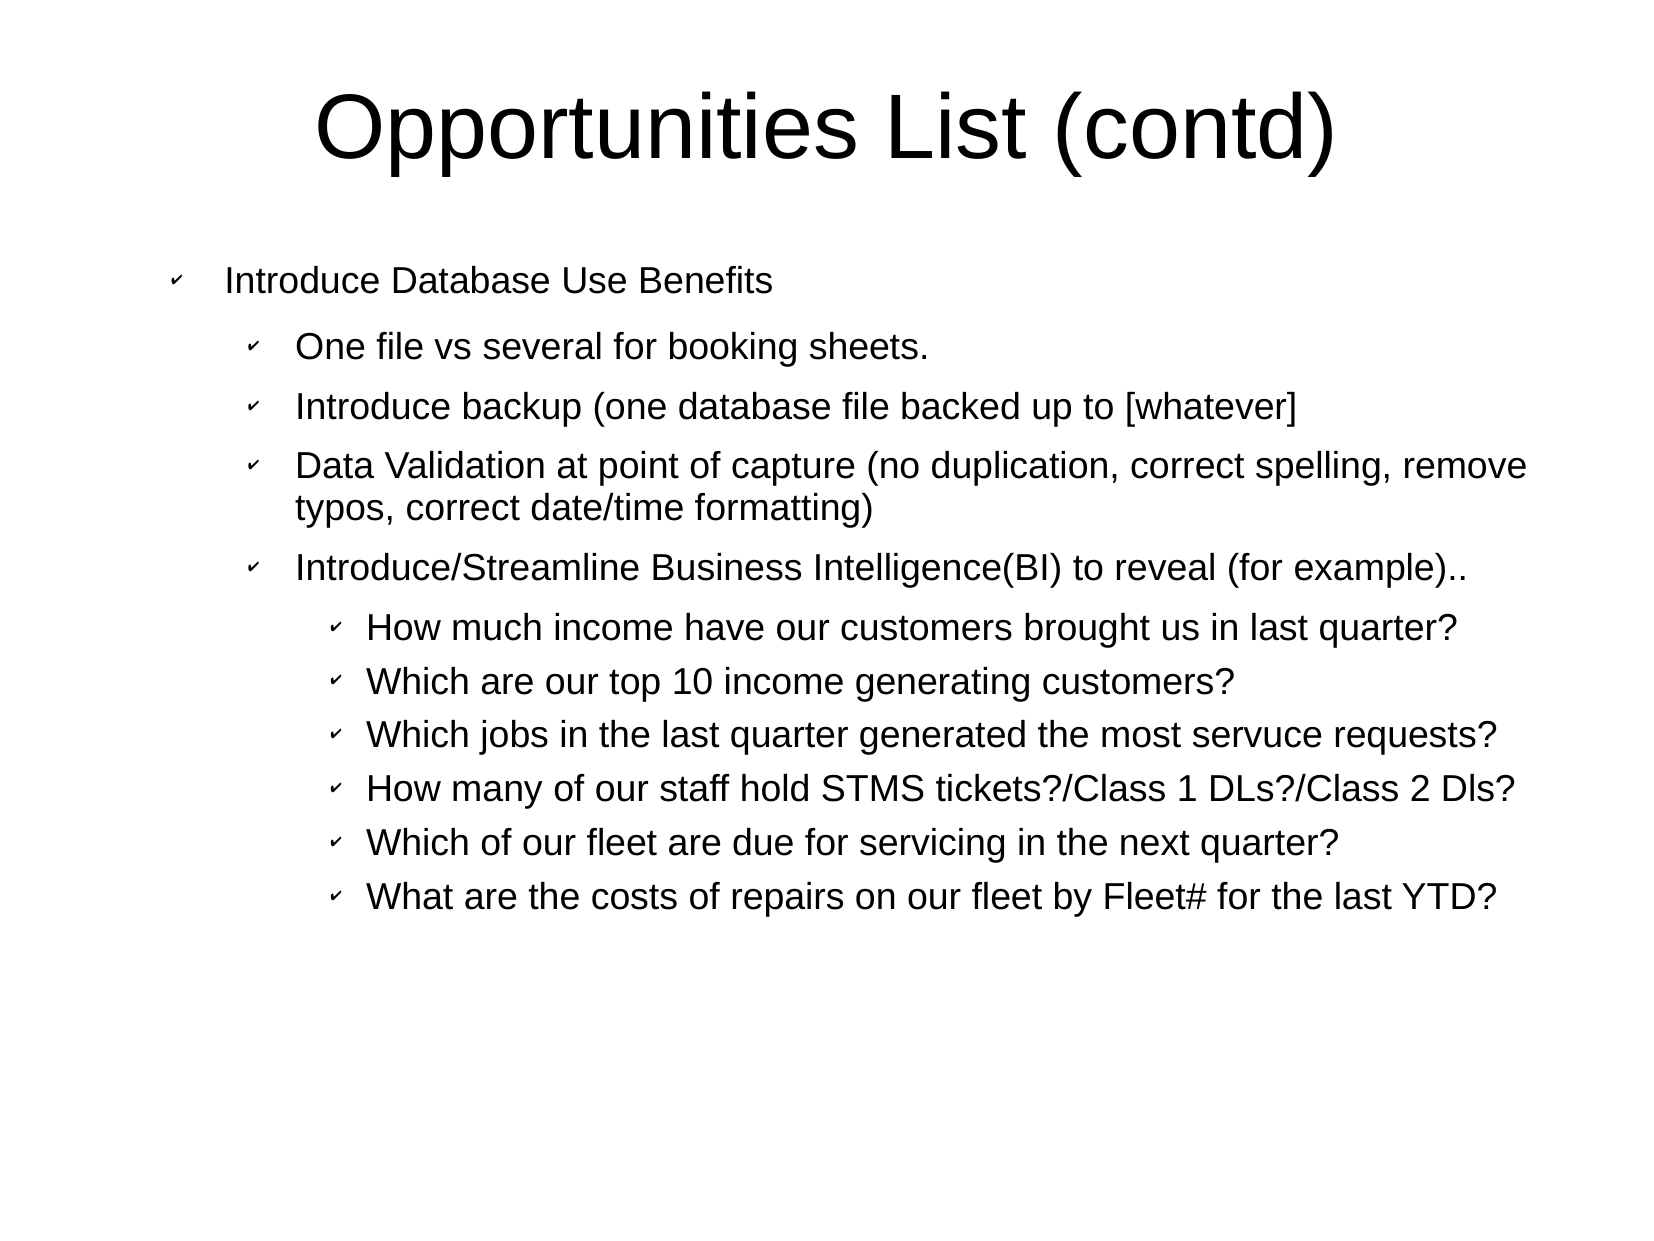

# Opportunities List (contd)
Introduce Database Use Benefits
One file vs several for booking sheets.
Introduce backup (one database file backed up to [whatever]
Data Validation at point of capture (no duplication, correct spelling, remove typos, correct date/time formatting)
Introduce/Streamline Business Intelligence(BI) to reveal (for example)..
How much income have our customers brought us in last quarter?
Which are our top 10 income generating customers?
Which jobs in the last quarter generated the most servuce requests?
How many of our staff hold STMS tickets?/Class 1 DLs?/Class 2 Dls?
Which of our fleet are due for servicing in the next quarter?
What are the costs of repairs on our fleet by Fleet# for the last YTD?